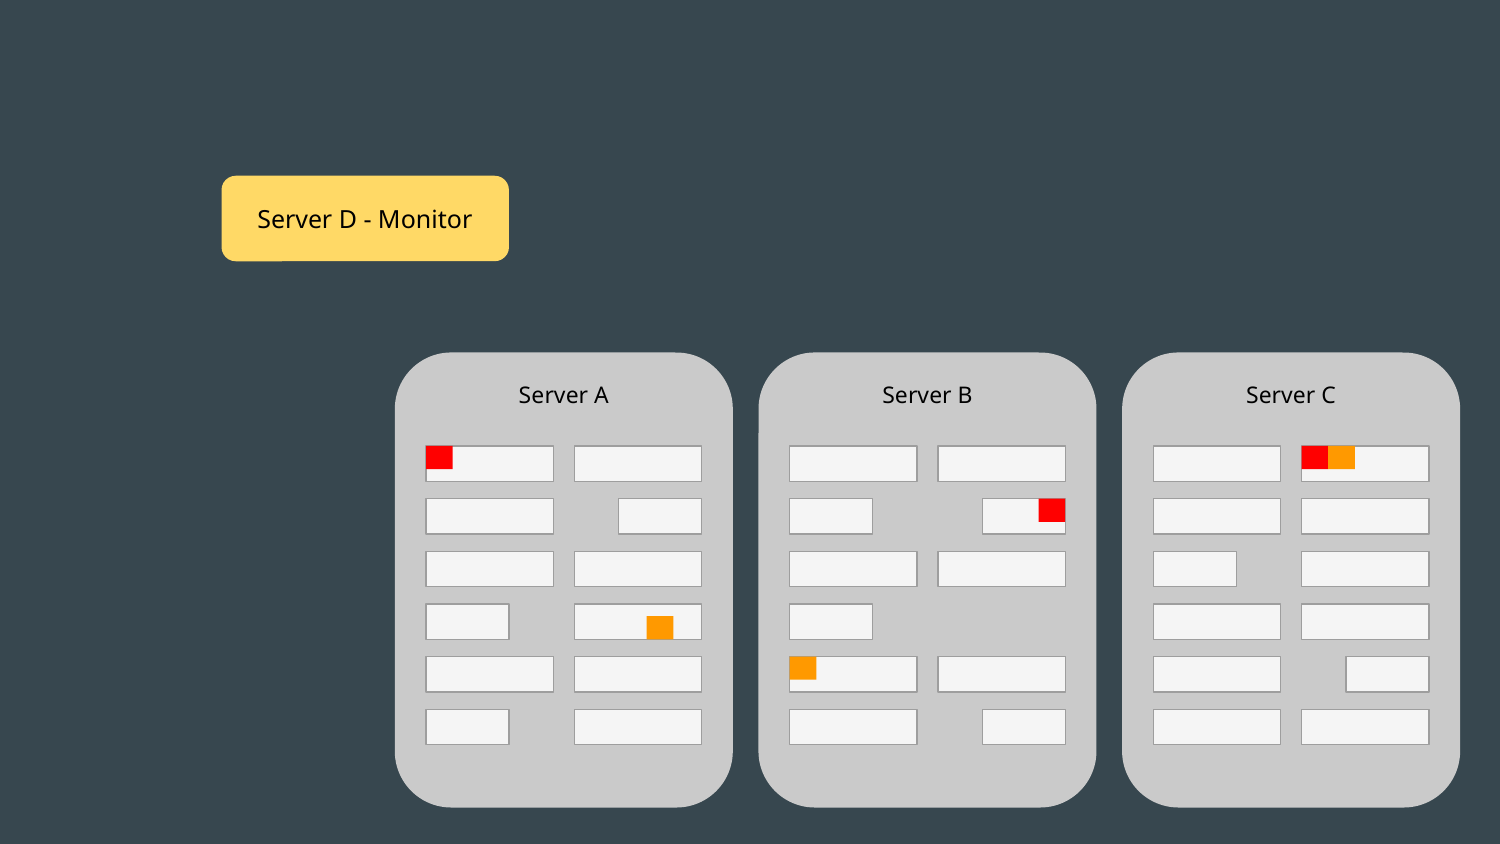

Server D - Monitor
Server A
Server B
Server C